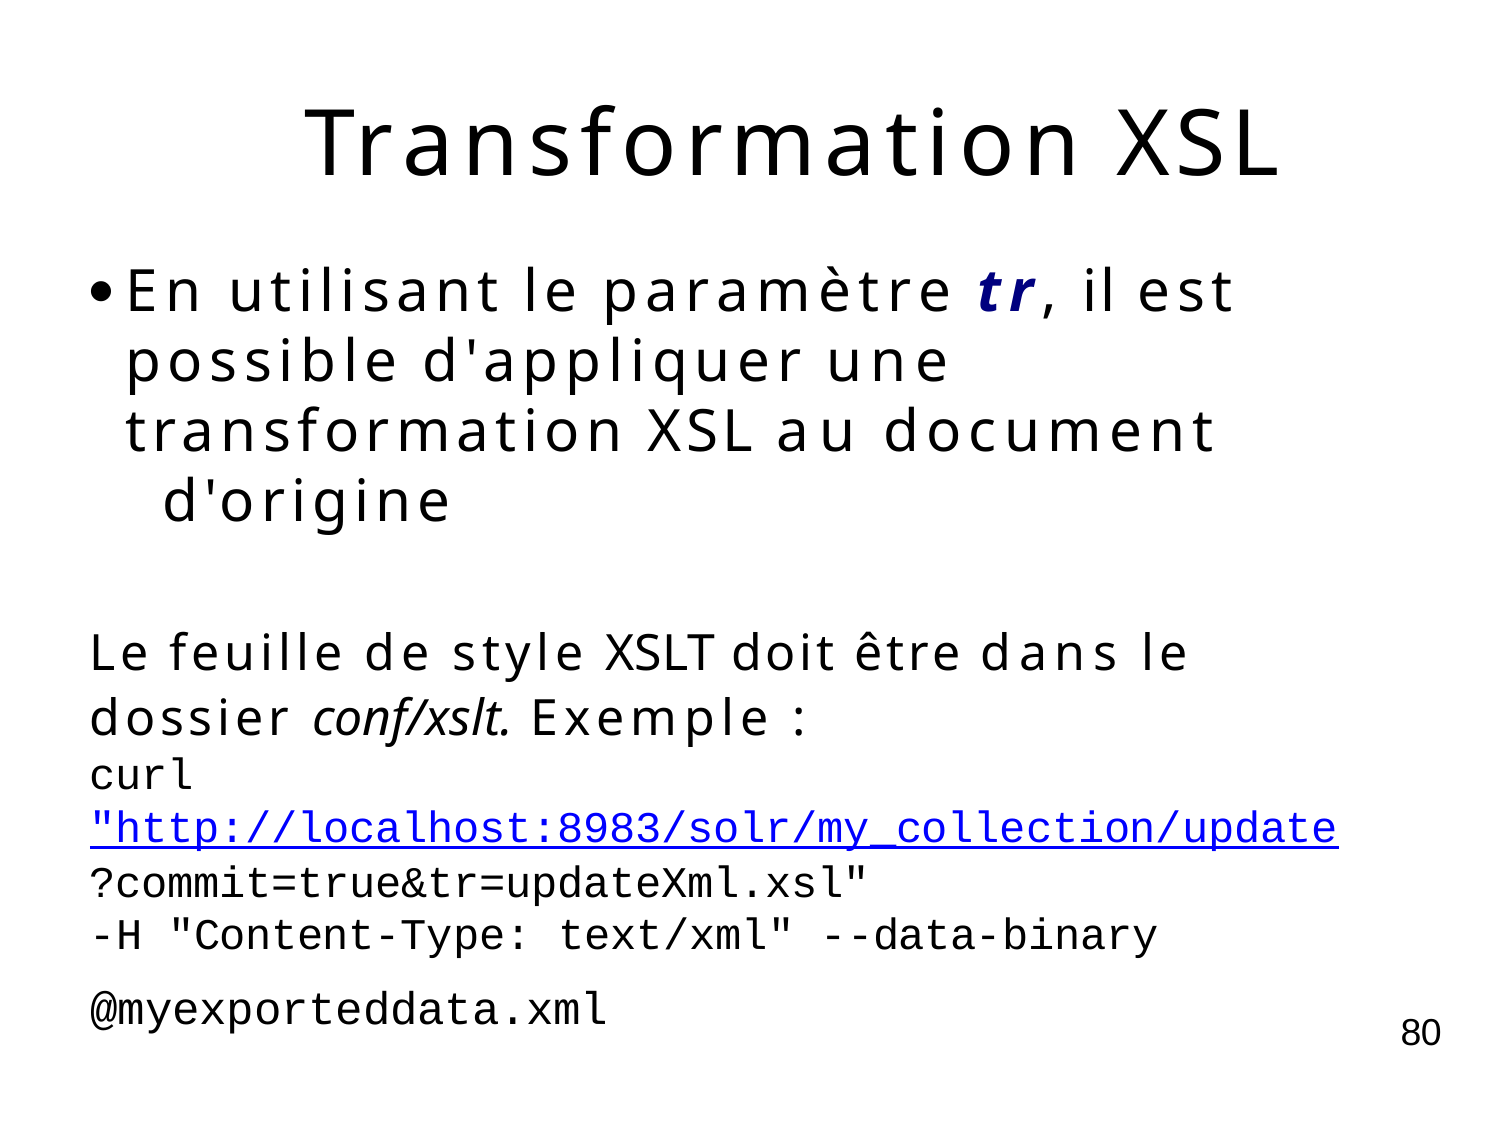

# Transformation XSL
En utilisant le paramètre tr, il est possible d'appliquer une 	transformation XSL au document 	d'origine
Le feuille de style XSLT doit être dans le dossier conf/xslt. Exemple :
curl "http://localhost:8983/solr/my_collection/update
?commit=true&tr=updateXml.xsl"
-H "Content-Type: text/xml" --data-binary
@myexporteddata.xml
80